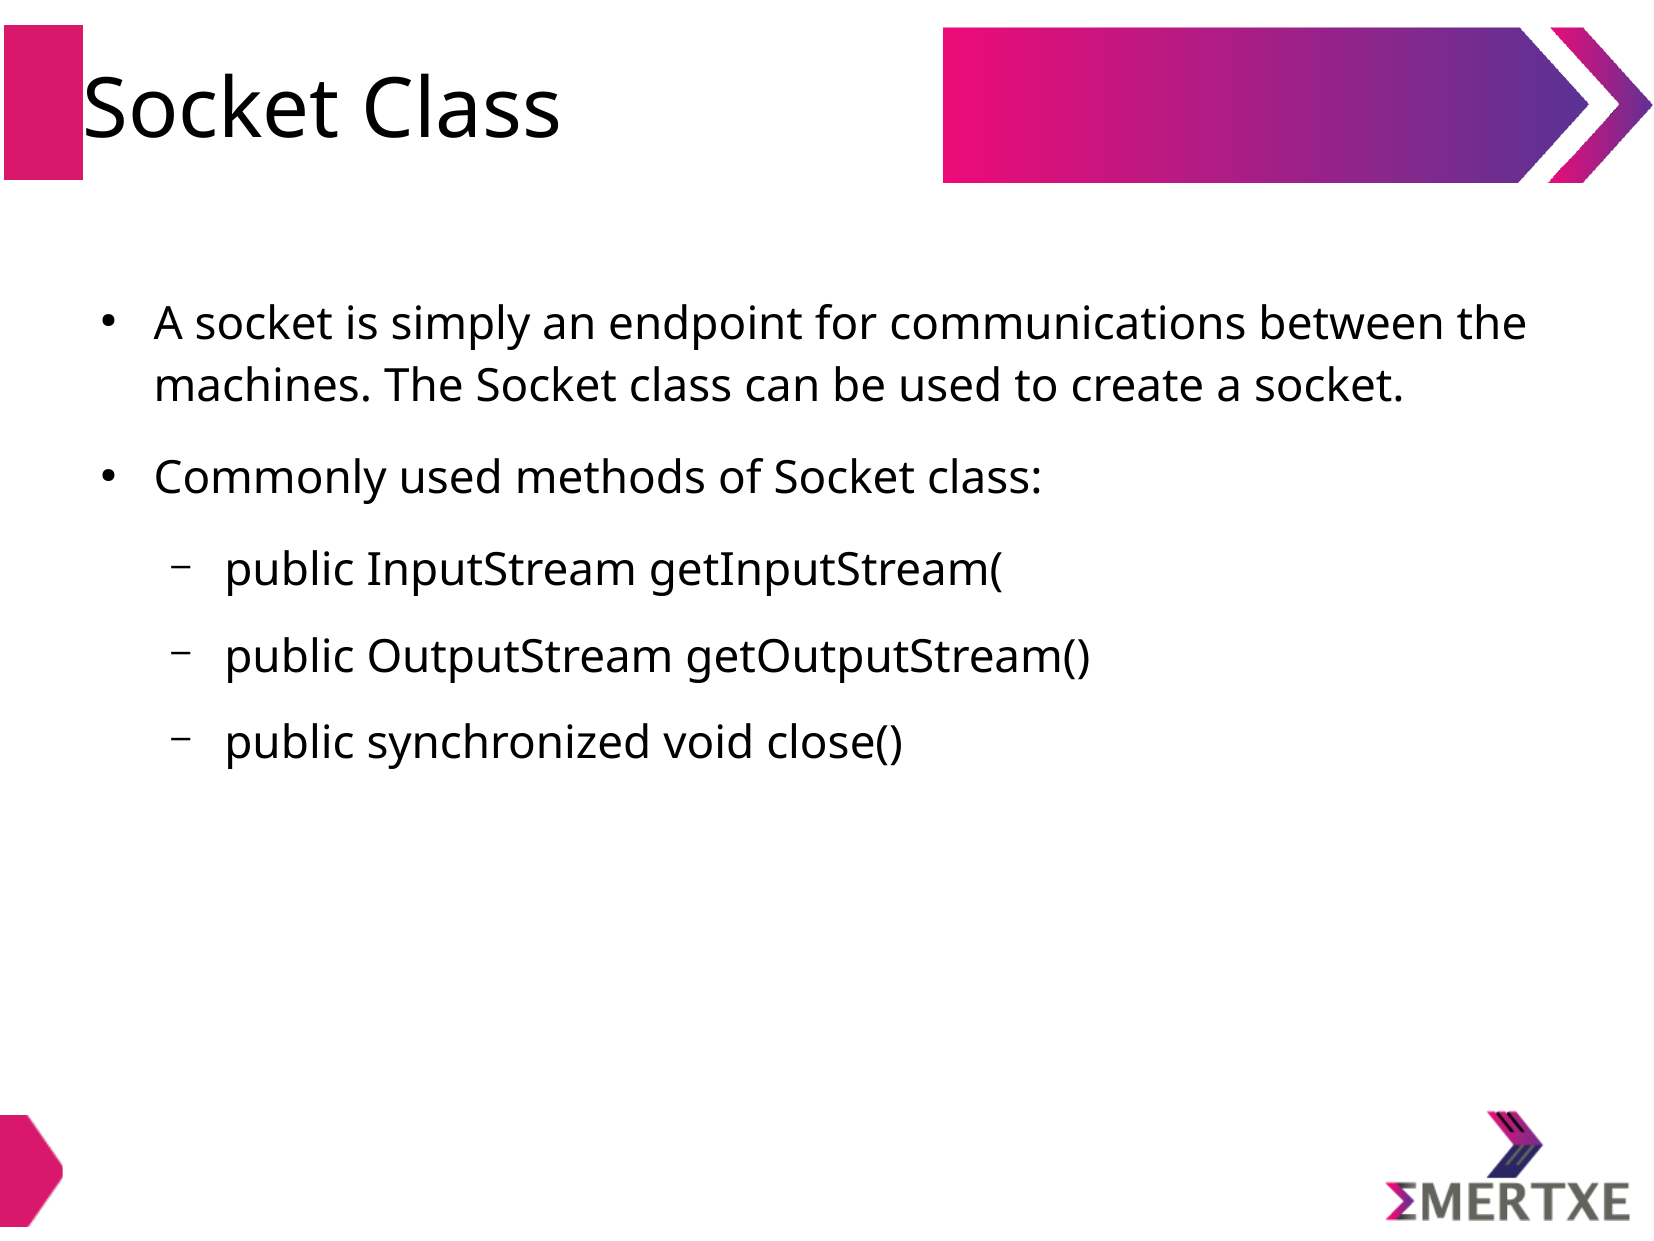

# Socket Class
A socket is simply an endpoint for communications between the machines. The Socket class can be used to create a socket.
Commonly used methods of Socket class:
public InputStream getInputStream(
public OutputStream getOutputStream()
public synchronized void close()